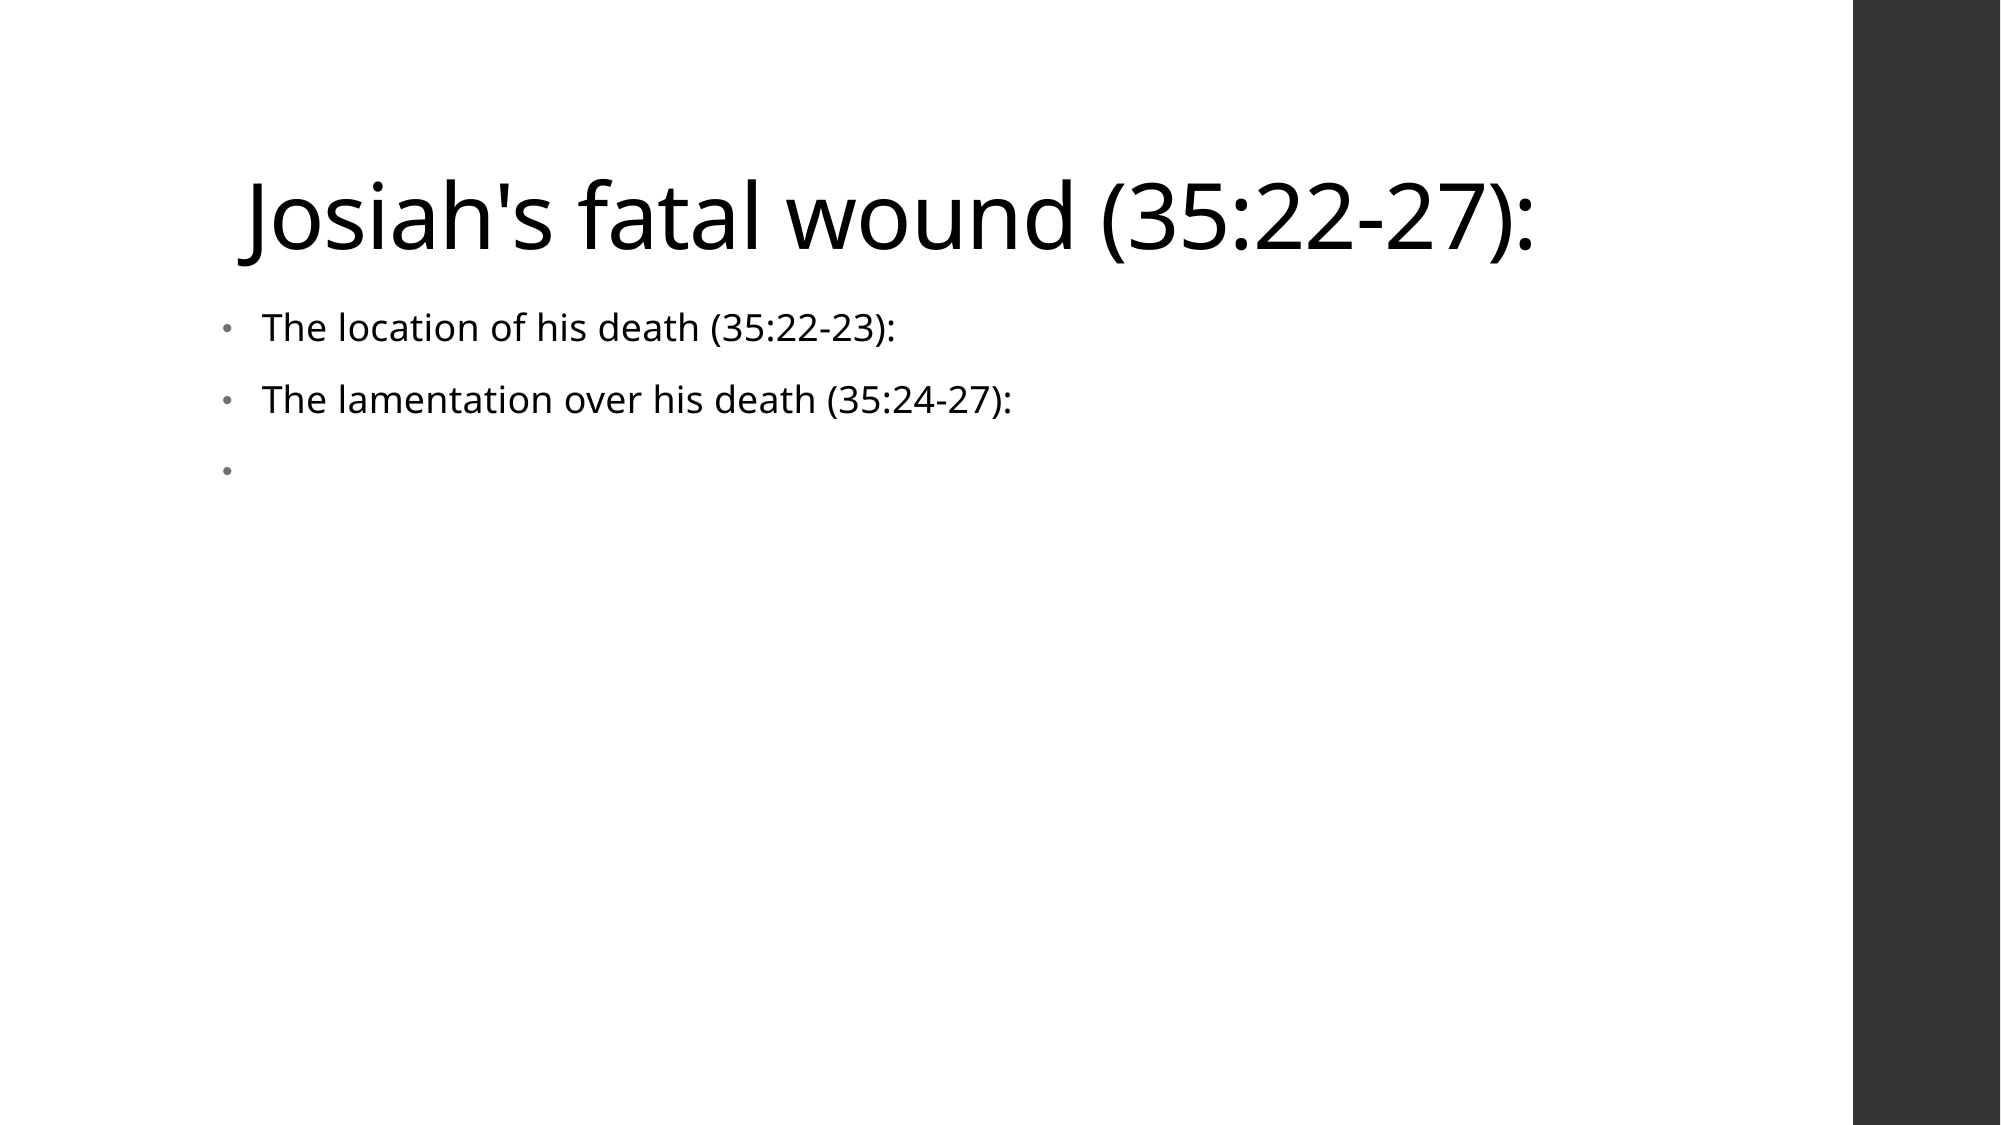

# Josiah's fatal wound (35:22-27):
 The location of his death (35:22-23):
 The lamentation over his death (35:24-27):